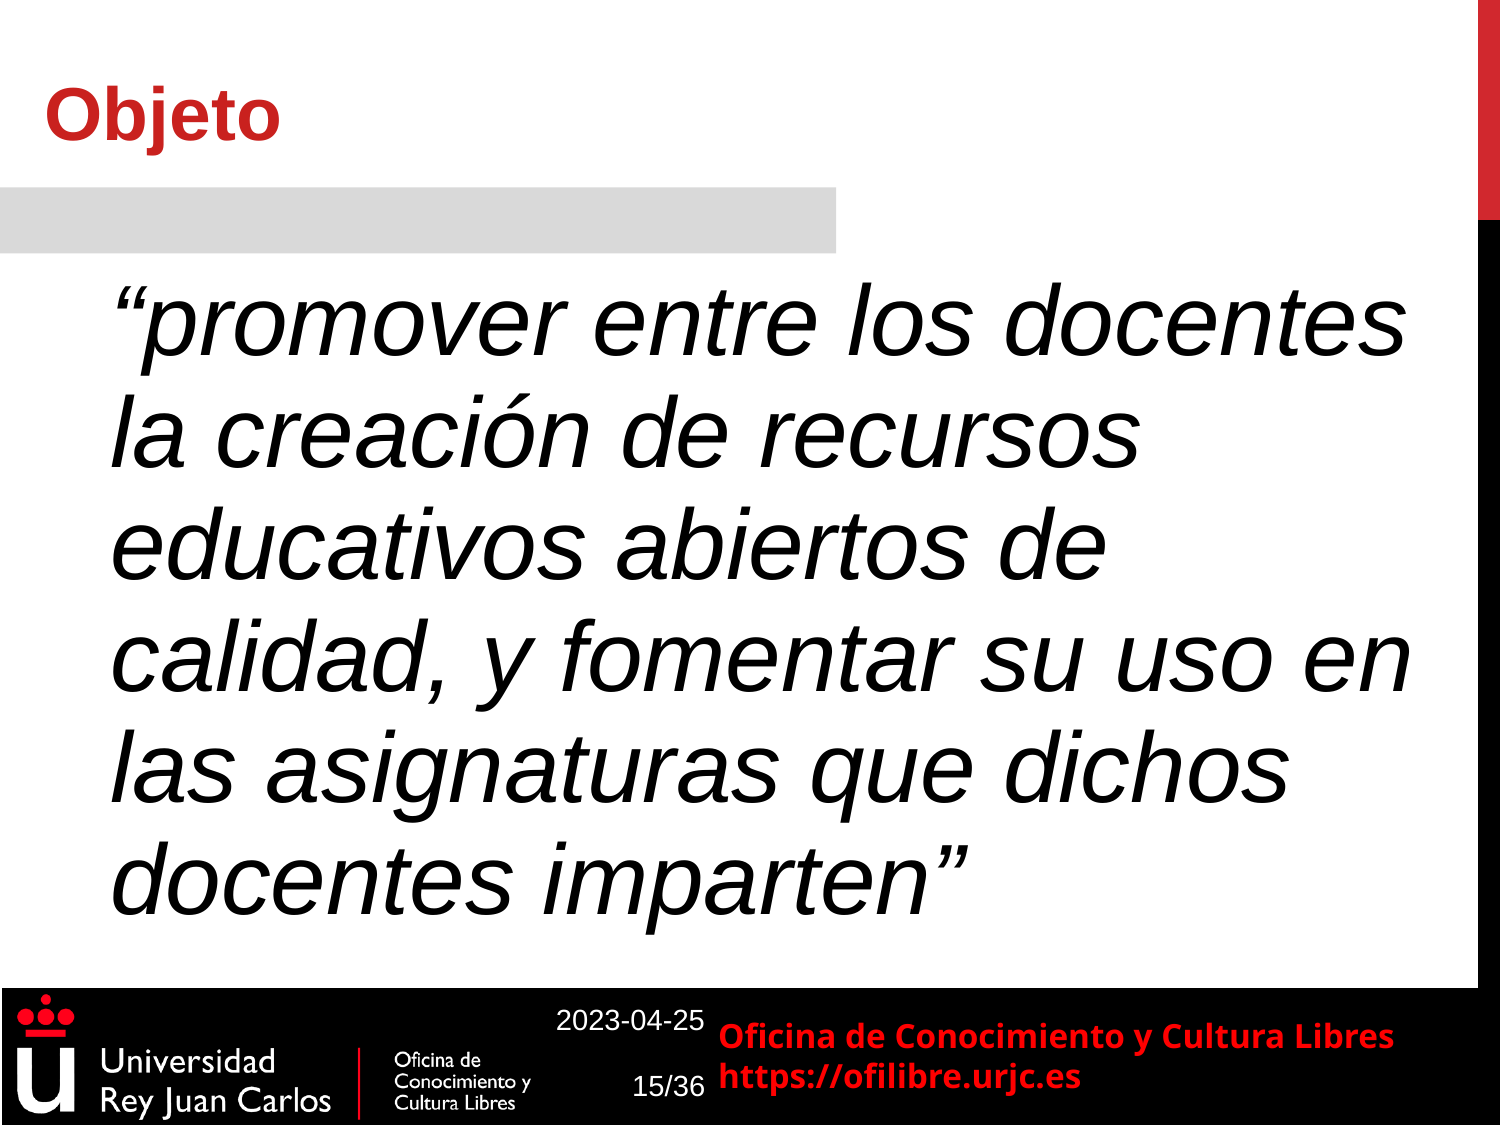

#
Objeto
“promover entre los docentes la creación de recursos educativos abiertos de calidad, y fomentar su uso en las asignaturas que dichos docentes imparten”